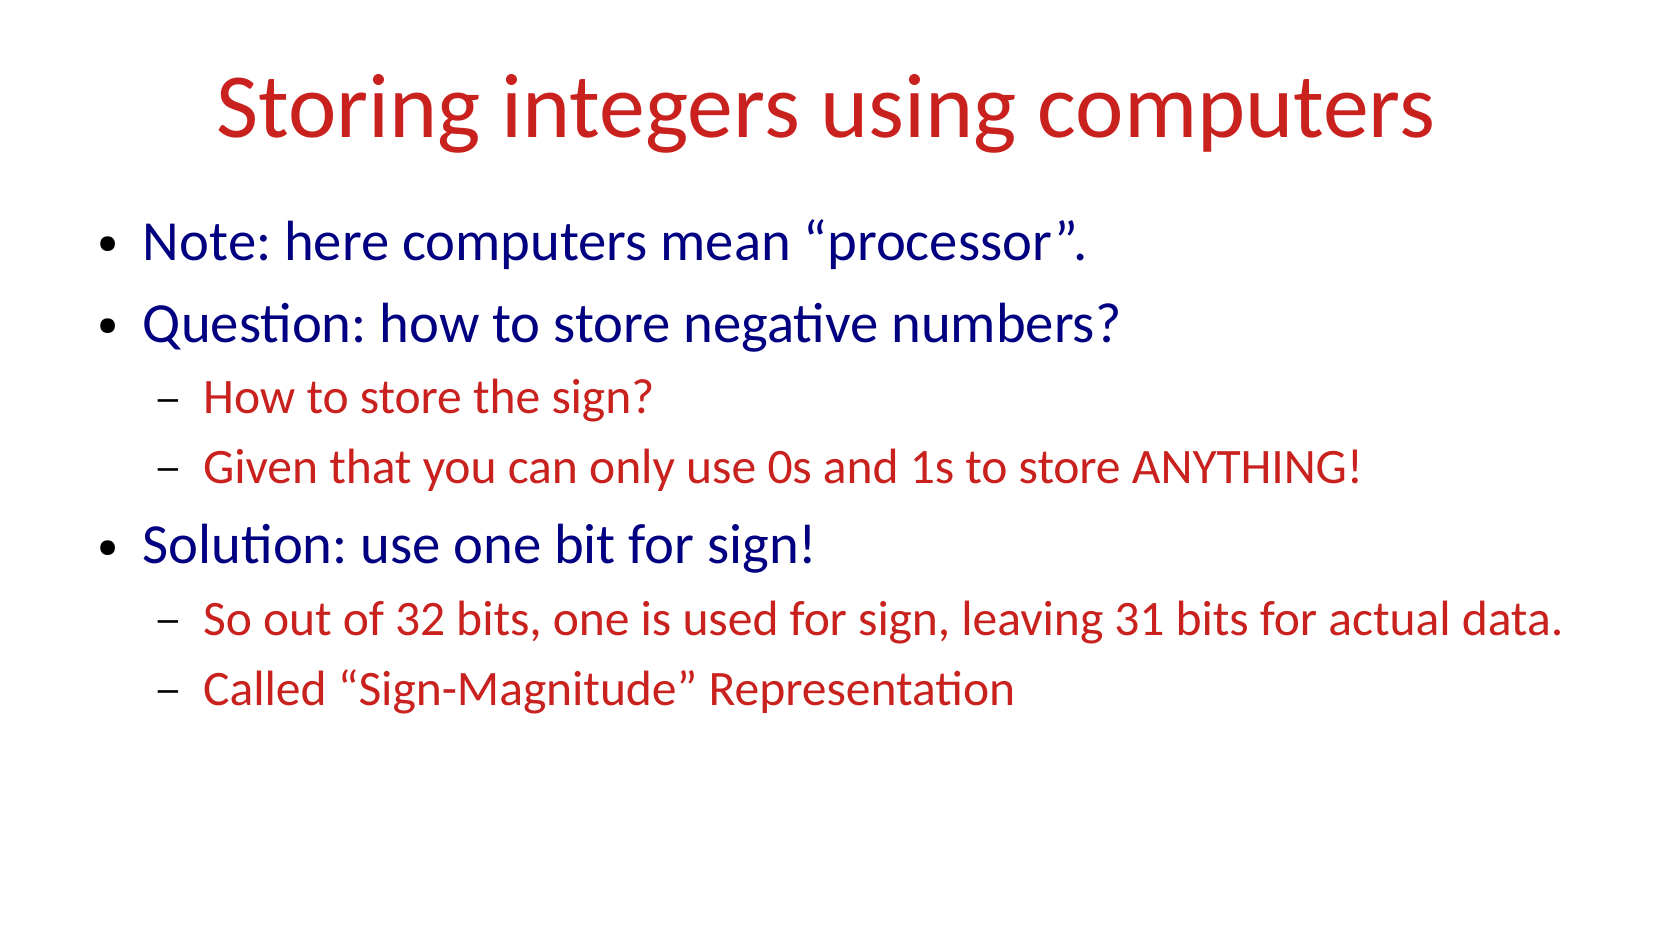

# Storing integers using computers
Note: here computers mean “processor”.
Question: how to store negative numbers?
How to store the sign?
Given that you can only use 0s and 1s to store ANYTHING!
Solution: use one bit for sign!
So out of 32 bits, one is used for sign, leaving 31 bits for actual data.
Called “Sign-Magnitude” Representation